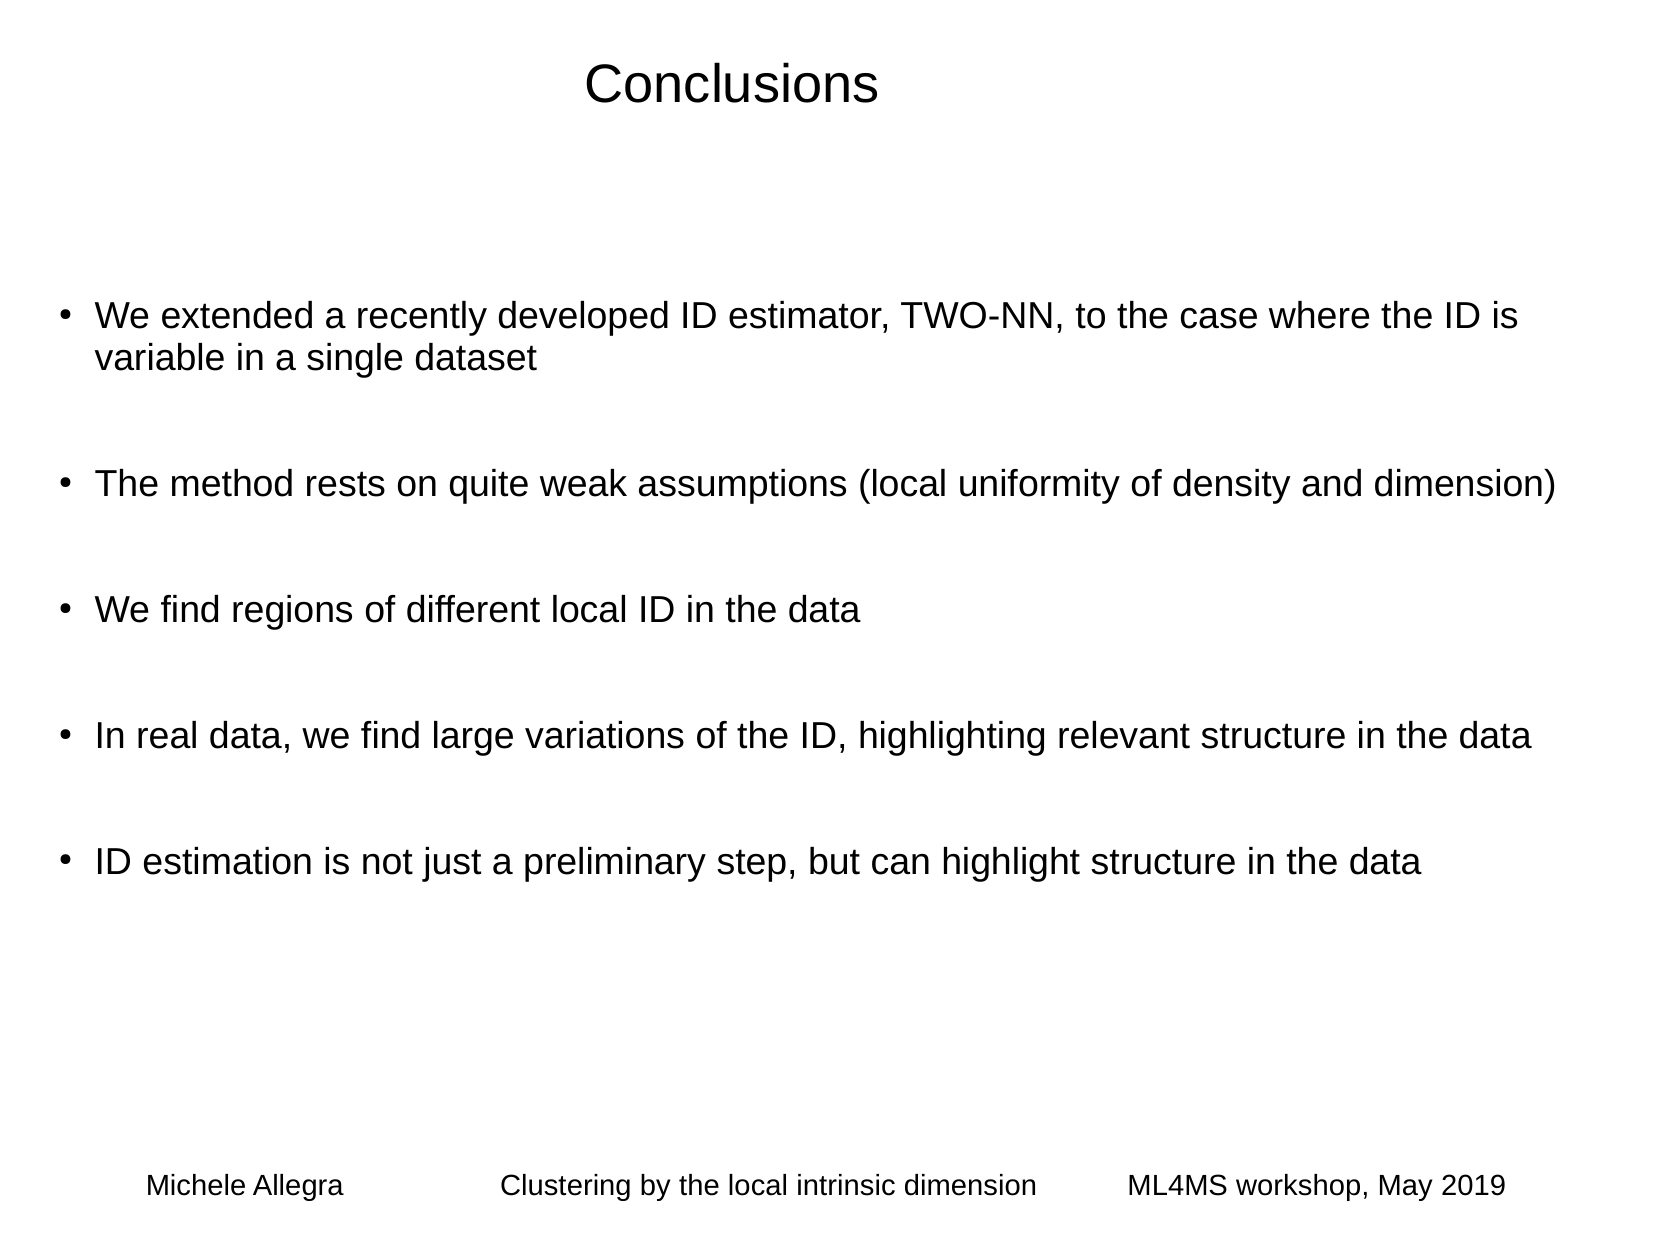

# Conclusions
We extended a recently developed ID estimator, TWO-NN, to the case where the ID is variable in a single dataset
The method rests on quite weak assumptions (local uniformity of density and dimension)
We find regions of different local ID in the data
In real data, we find large variations of the ID, highlighting relevant structure in the data
ID estimation is not just a preliminary step, but can highlight structure in the data
Michele Allegra Clustering by the local intrinsic dimension ML4MS workshop, May 2019